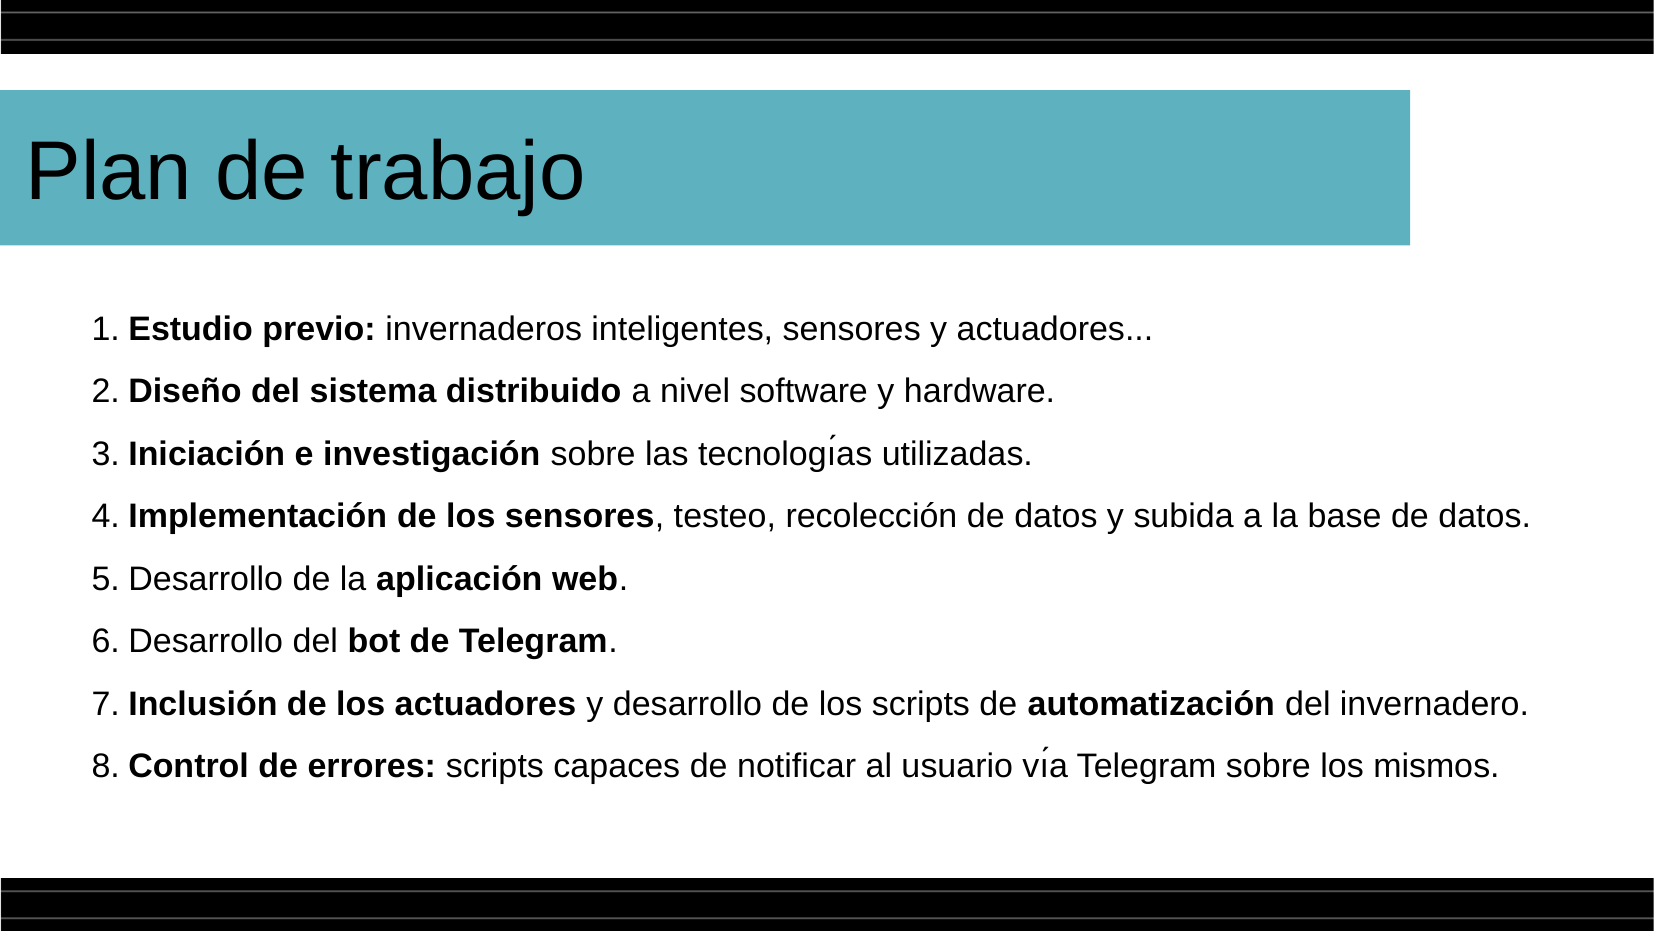

Plan de trabajo
# Estudio previo: invernaderos inteligentes, sensores y actuadores...
 Diseño del sistema distribuido a nivel software y hardware.
 Iniciación e investigación sobre las tecnologı́as utilizadas.
 Implementación de los sensores, testeo, recolección de datos y subida a la base de datos.
 Desarrollo de la aplicación web.
 Desarrollo del bot de Telegram.
 Inclusión de los actuadores y desarrollo de los scripts de automatización del invernadero.
 Control de errores: scripts capaces de notificar al usuario vı́a Telegram sobre los mismos.